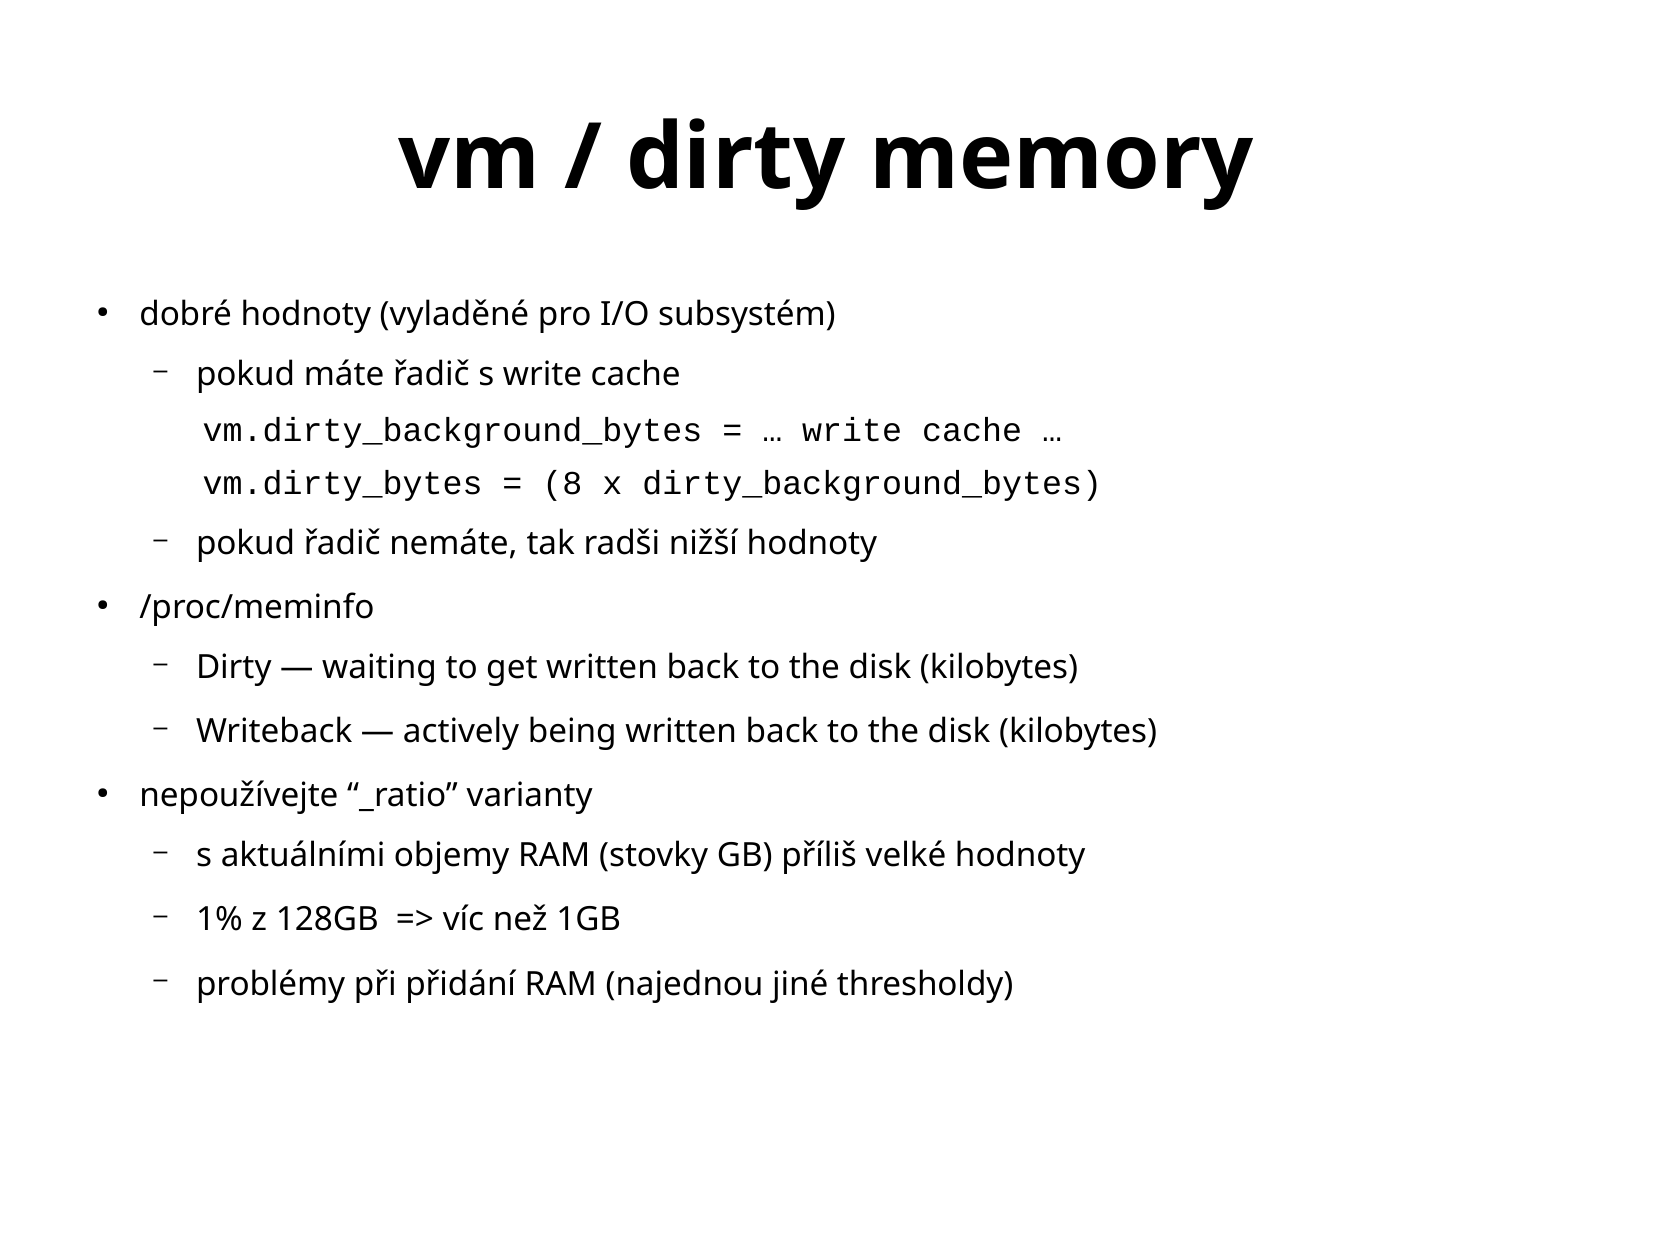

# vm / dirty memory
dobré hodnoty (vyladěné pro I/O subsystém)
pokud máte řadič s write cache
 vm.dirty_background_bytes = … write cache …
 vm.dirty_bytes = (8 x dirty_background_bytes)
pokud řadič nemáte, tak radši nižší hodnoty
/proc/meminfo
Dirty — waiting to get written back to the disk (kilobytes)
Writeback — actively being written back to the disk (kilobytes)
nepoužívejte “_ratio” varianty
s aktuálními objemy RAM (stovky GB) příliš velké hodnoty
1% z 128GB => víc než 1GB
problémy při přidání RAM (najednou jiné thresholdy)